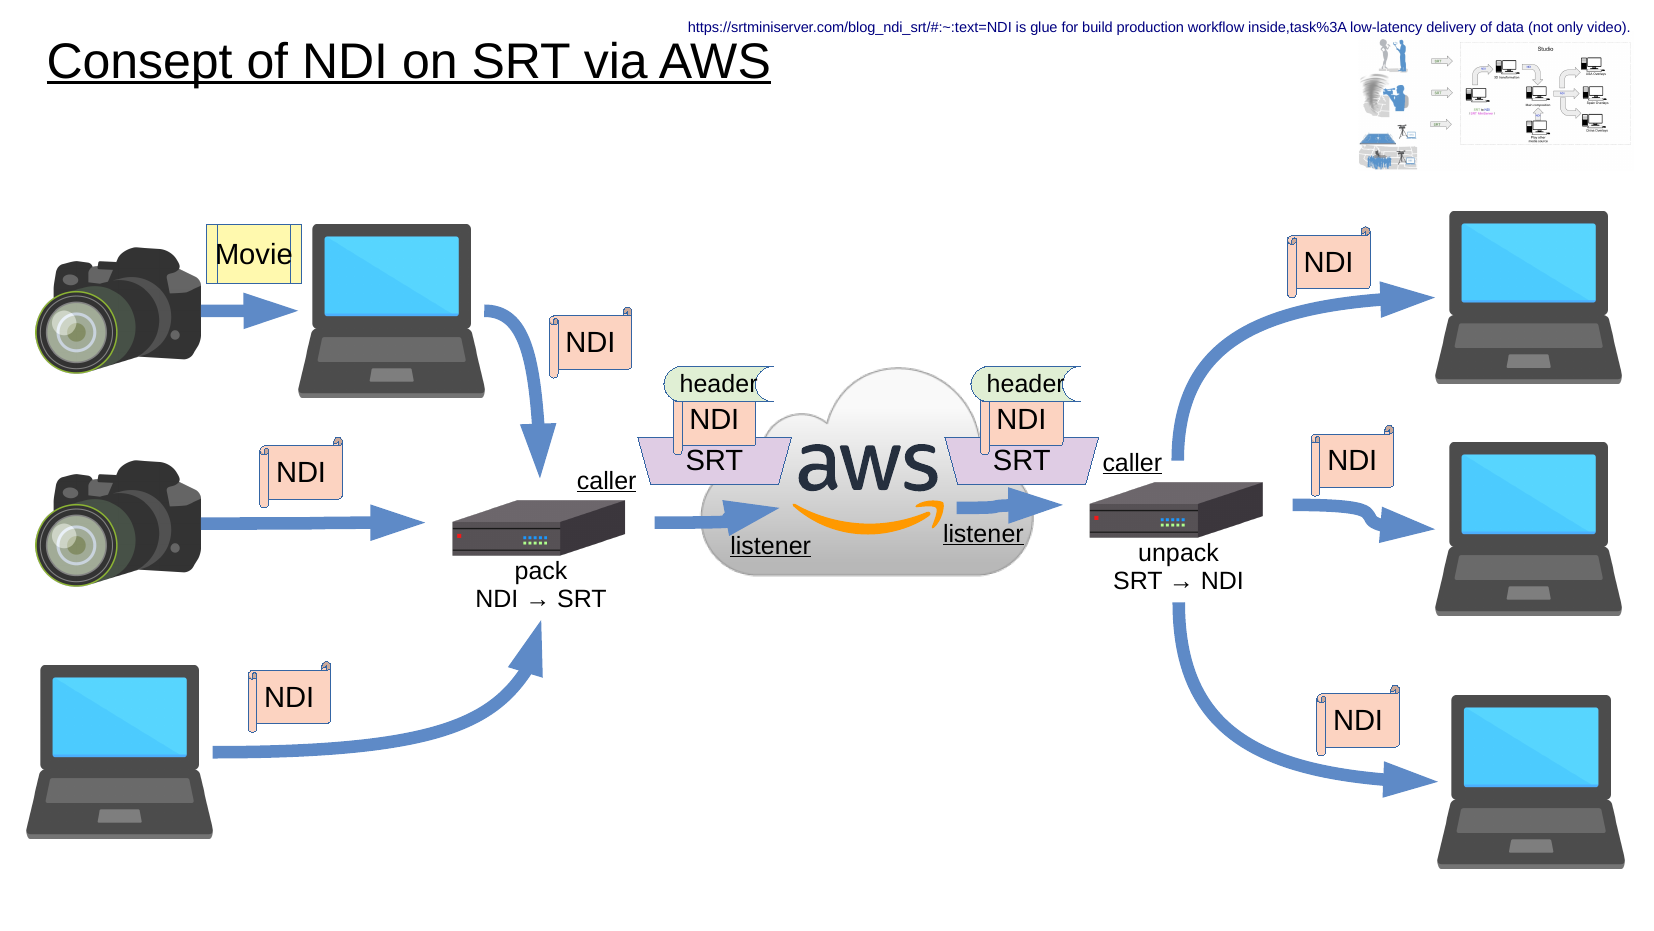

https://srtminiserver.com/blog_ndi_srt/#:~:text=NDI is glue for build production workflow inside,task%3A low-latency delivery of data (not only video).
Consept of NDI on SRT via AWS
Movie
NDI
NDI
NDI
header
header
NDI
NDI
NDI
NDI
SRT
SRT
caller
caller
listener
listener
unpack
SRT → NDI
pack
NDI → SRT
NDI
NDI